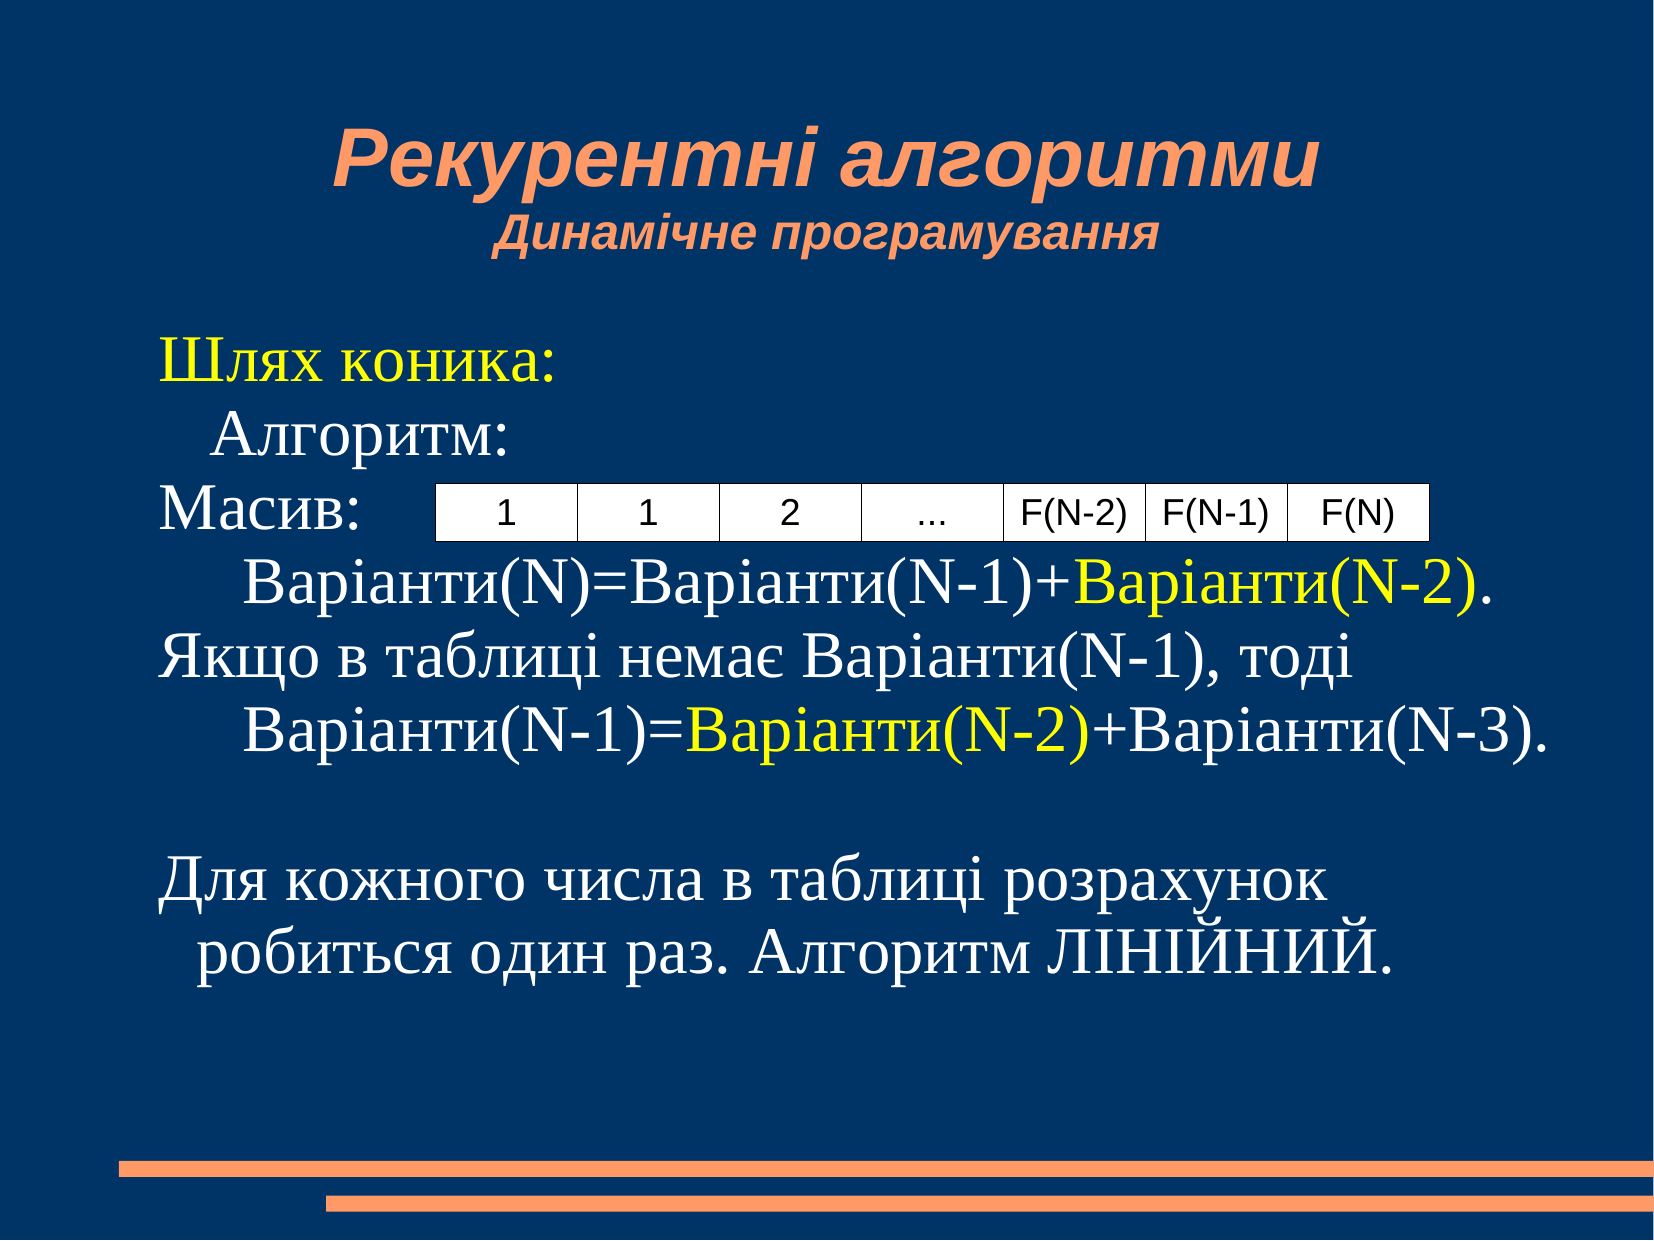

Рекурентні алгоритми
Динамічне програмування
# Шлях коника:
 Алгоритм:
Масив:
 Варіанти(N)=Варіанти(N-1)+Варіанти(N-2).
Якщо в таблиці немає Варіанти(N-1), тоді
 Варіанти(N-1)=Варіанти(N-2)+Варіанти(N-3).
Для кожного числа в таблиці розрахунок робиться один раз. Алгоритм ЛІНІЙНИЙ.
| 1 | 1 | 2 | ... | F(N-2) | F(N-1) | F(N) |
| --- | --- | --- | --- | --- | --- | --- |